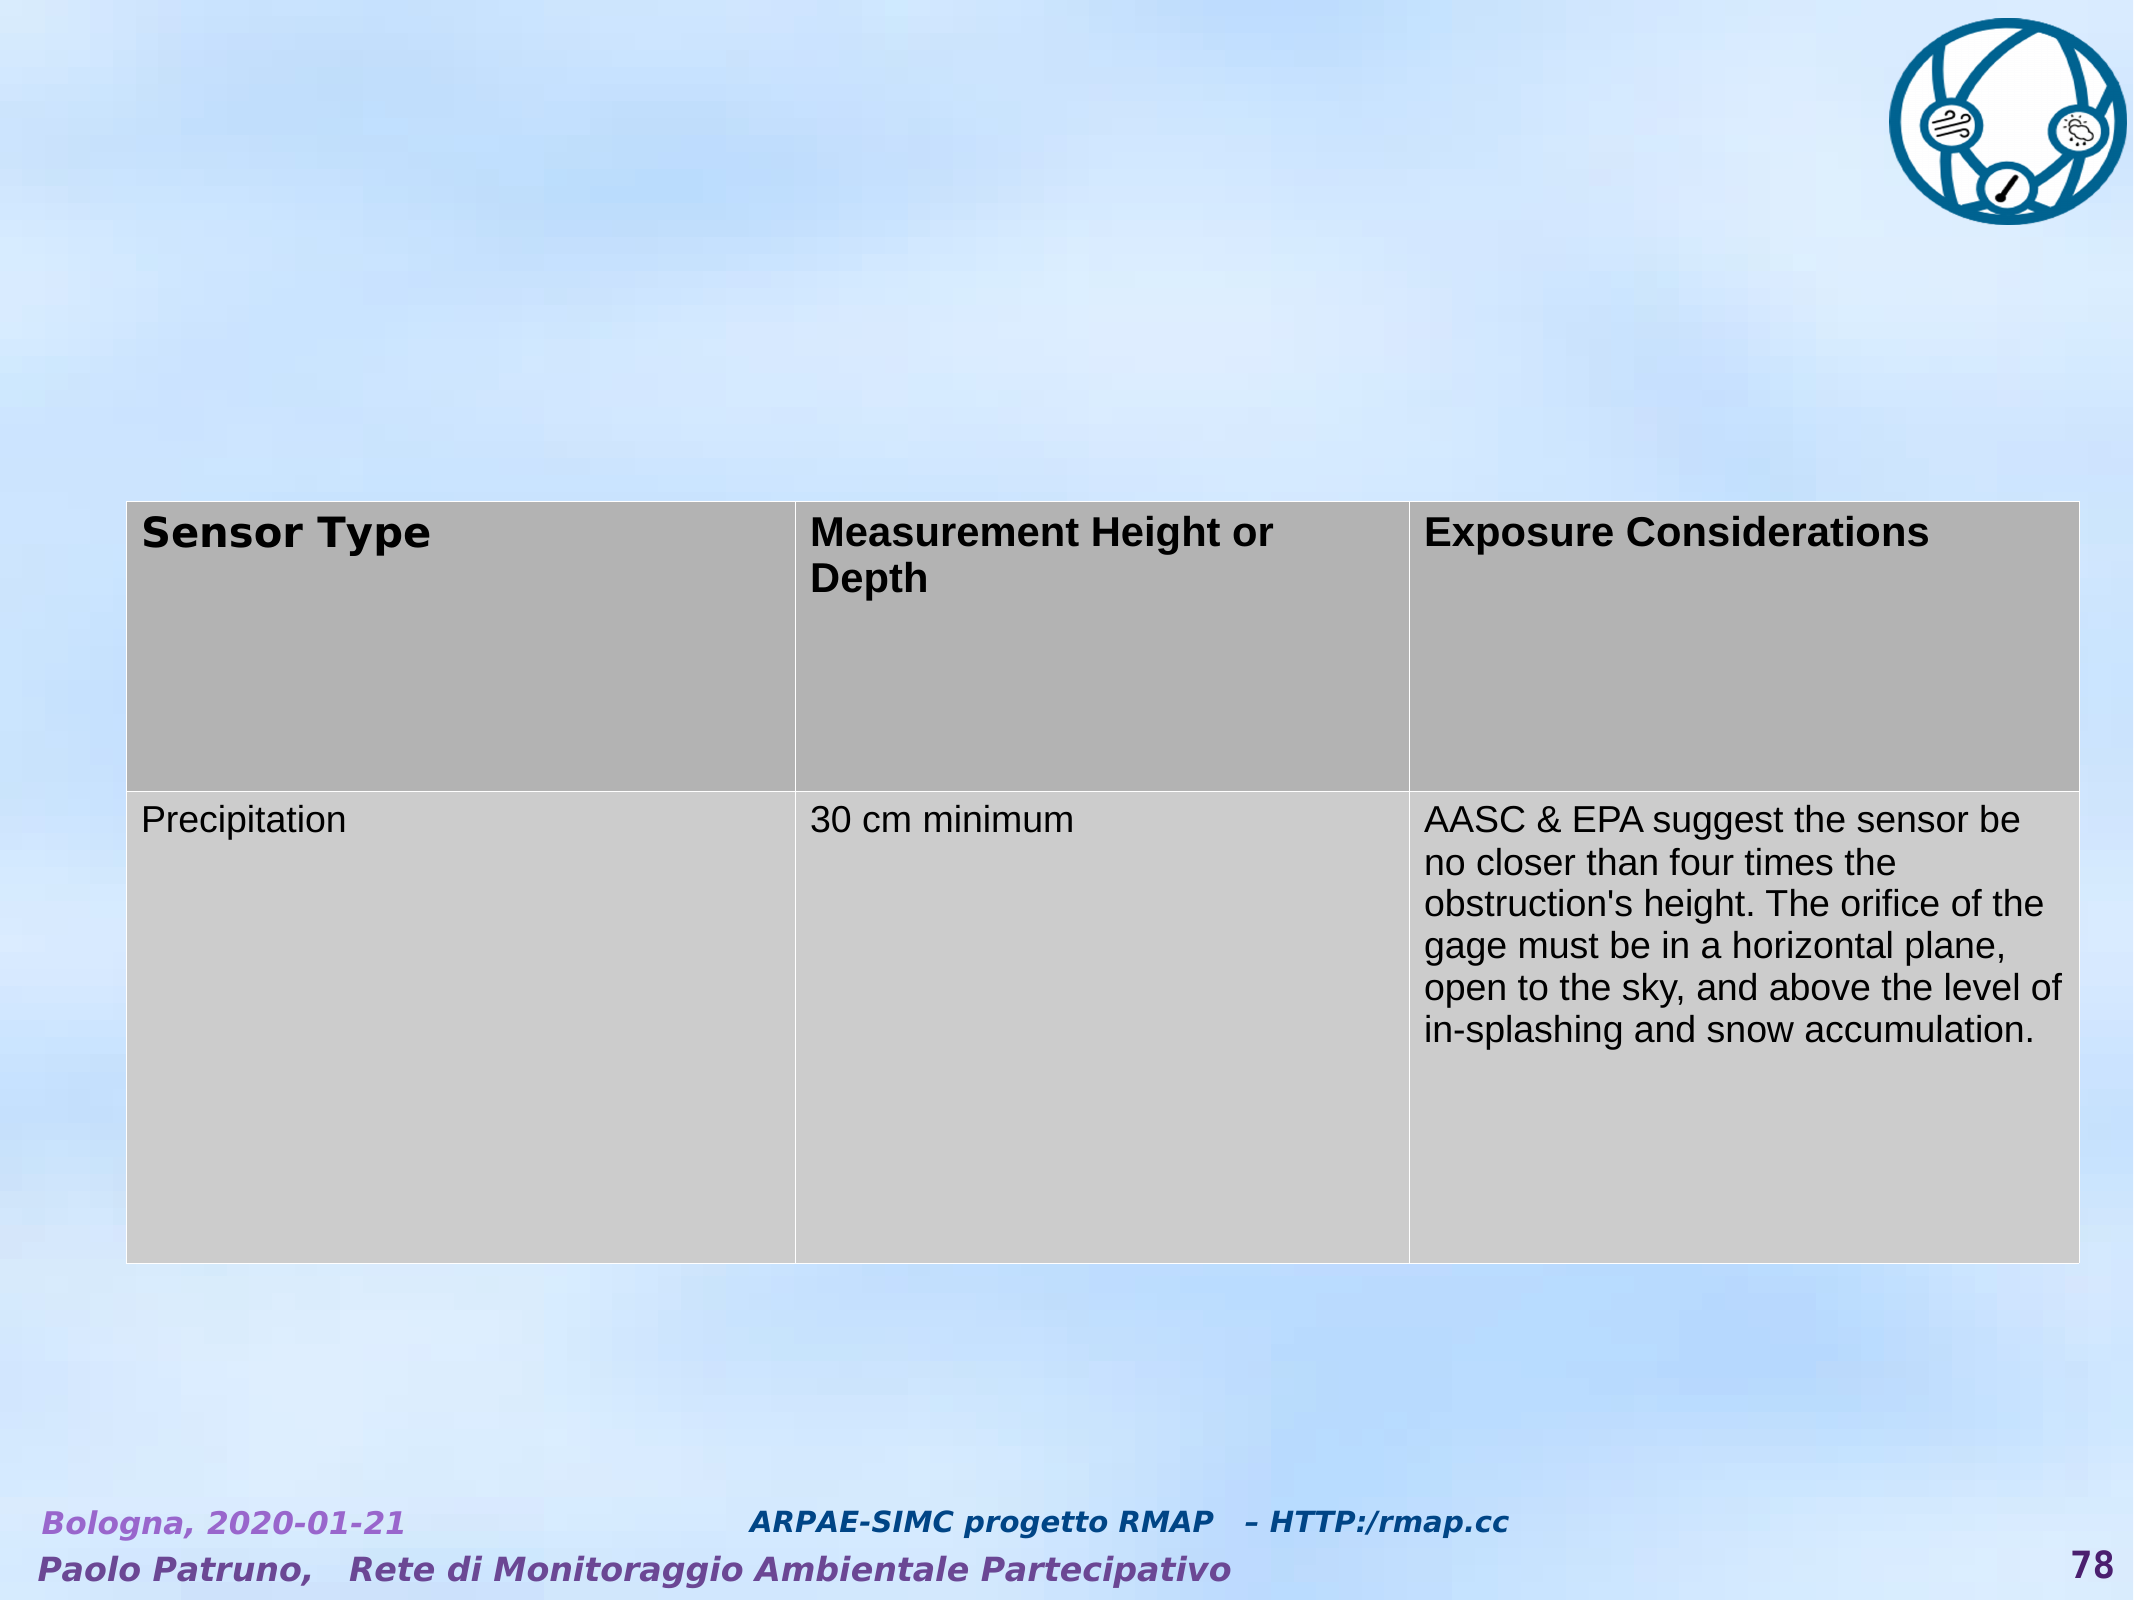

#
| Sensor Type | Measurement Height or Depth | Exposure Considerations |
| --- | --- | --- |
| Precipitation | 30 cm minimum | AASC & EPA suggest the sensor be no closer than four times the obstruction's height. The orifice of the gage must be in a horizontal plane, open to the sky, and above the level of in-splashing and snow accumulation. |